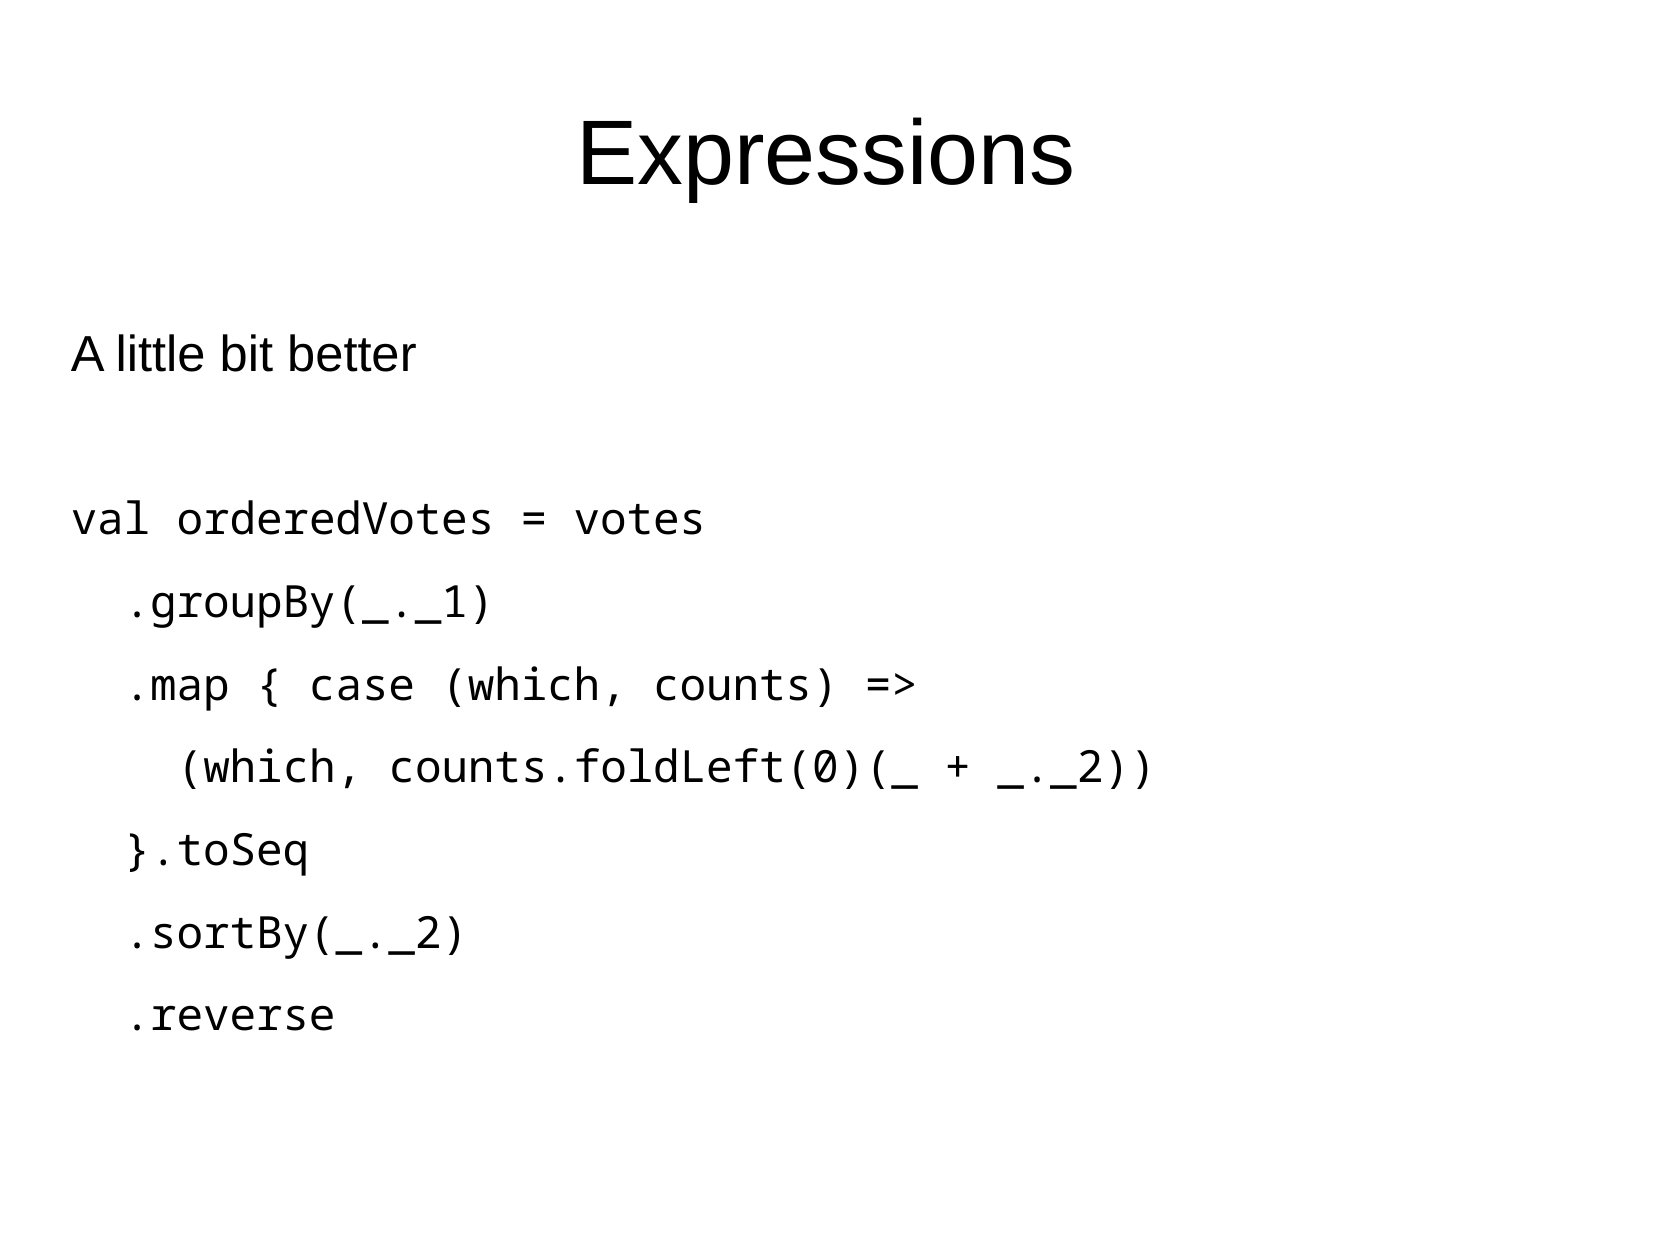

# Expressions
A little bit better
val orderedVotes = votes
 .groupBy(_._1)
 .map { case (which, counts) =>
 (which, counts.foldLeft(0)(_ + _._2))
 }.toSeq
 .sortBy(_._2)
 .reverse